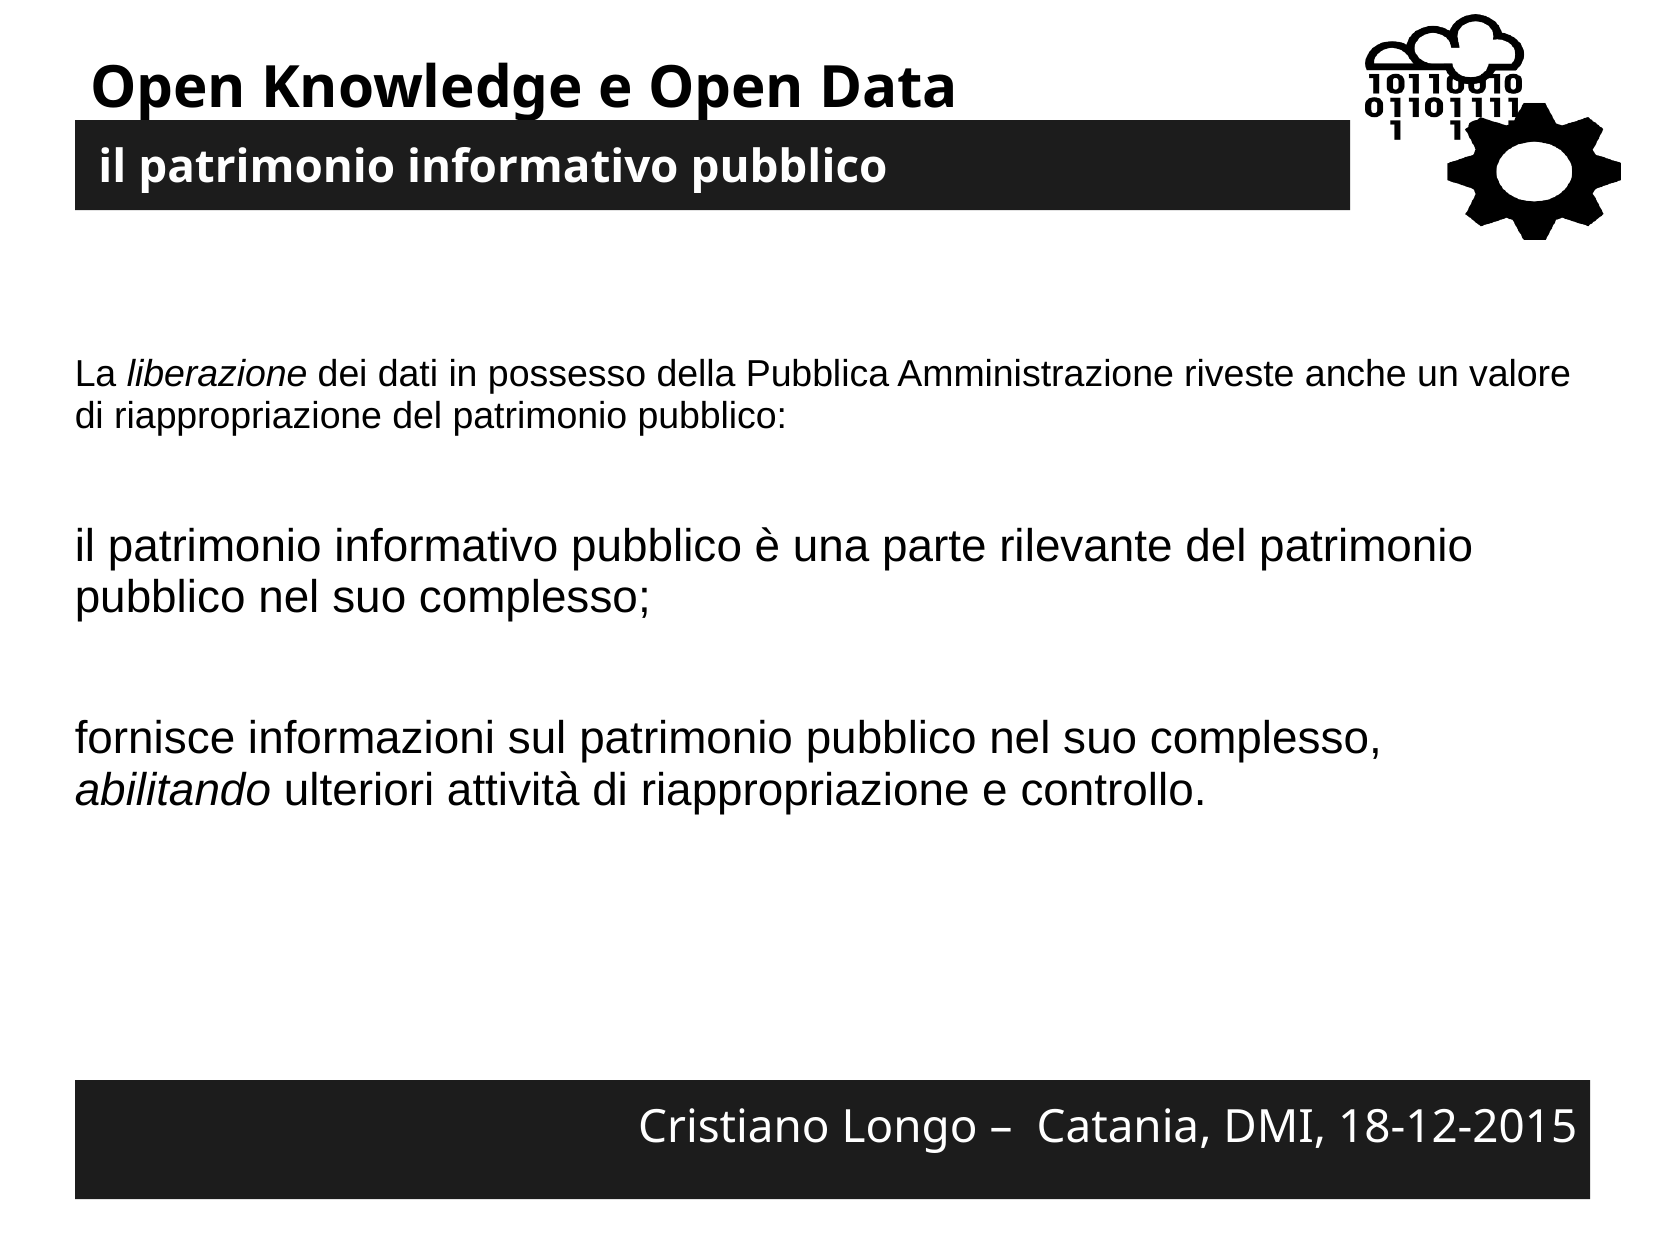

# Open Knowledge e Open Data
 il patrimonio informativo pubblico
La liberazione dei dati in possesso della Pubblica Amministrazione riveste anche un valore di riappropriazione del patrimonio pubblico:
il patrimonio informativo pubblico è una parte rilevante del patrimonio pubblico nel suo complesso;
fornisce informazioni sul patrimonio pubblico nel suo complesso, abilitando ulteriori attività di riappropriazione e controllo.
 Cristiano Longo – Catania, DMI, 18-12-2015